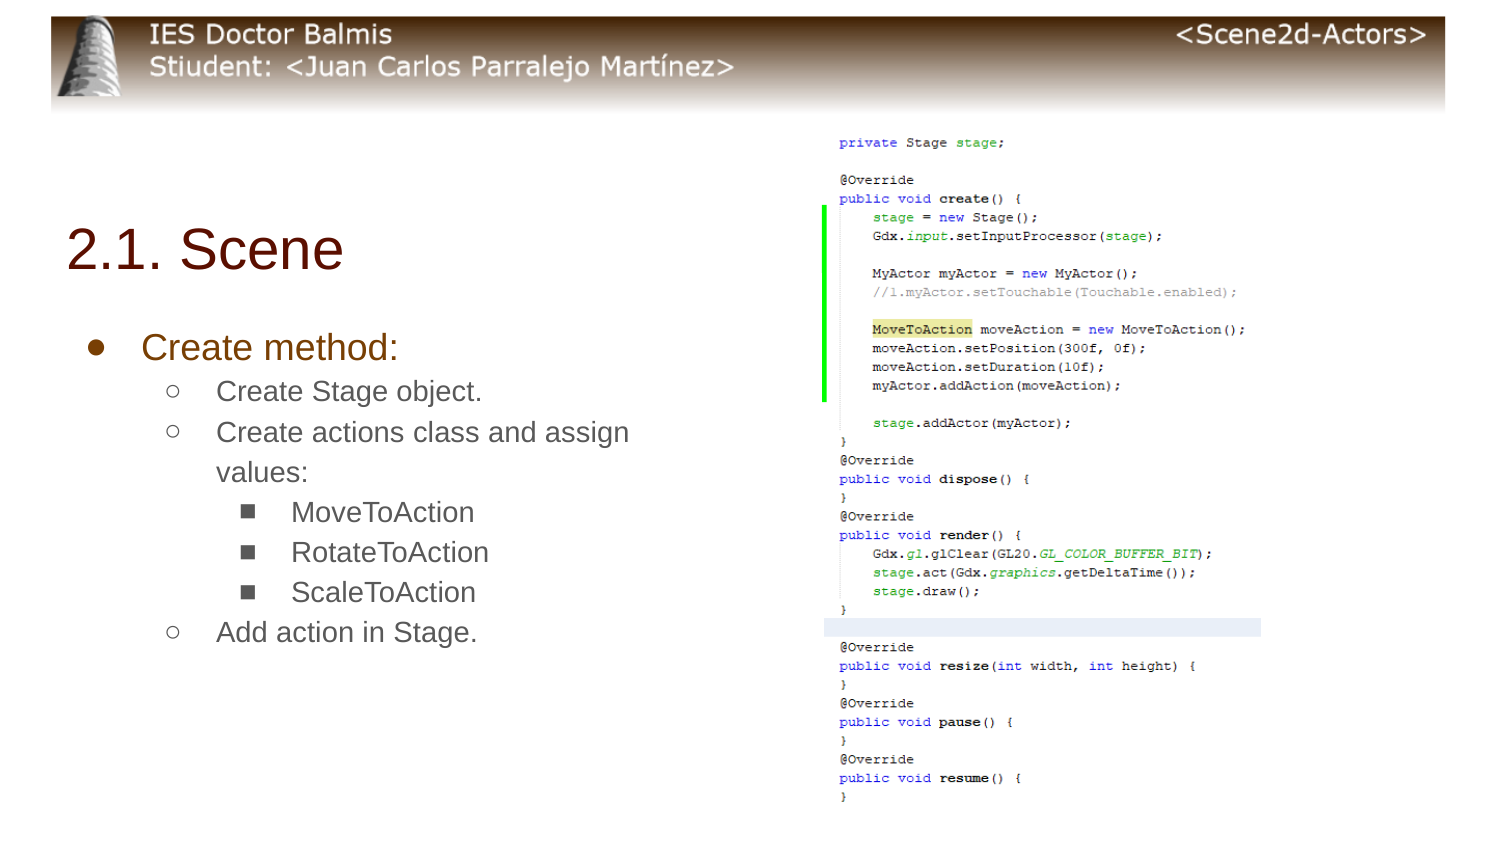

# 2.1. Scene
Create method:
Create Stage object.
Create actions class and assign values:
MoveToAction
RotateToAction
ScaleToAction
Add action in Stage.